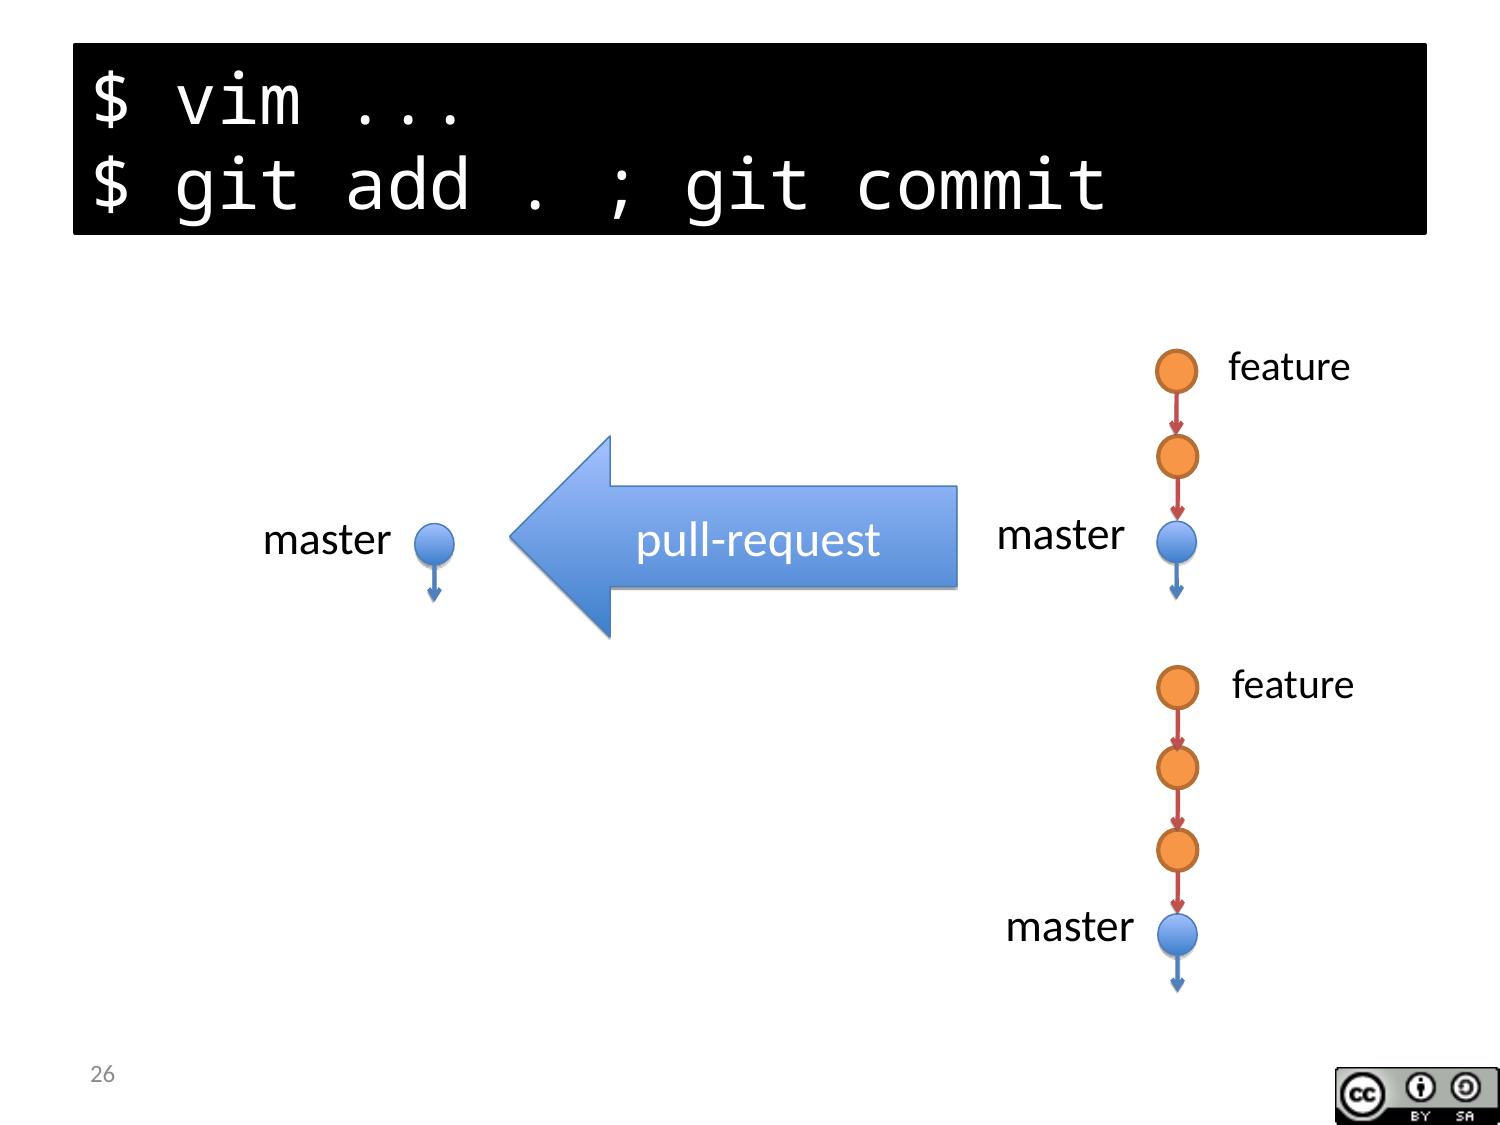

# $ vim ... $ git add . ; git commit
feature
pull-request
master
master
feature
master